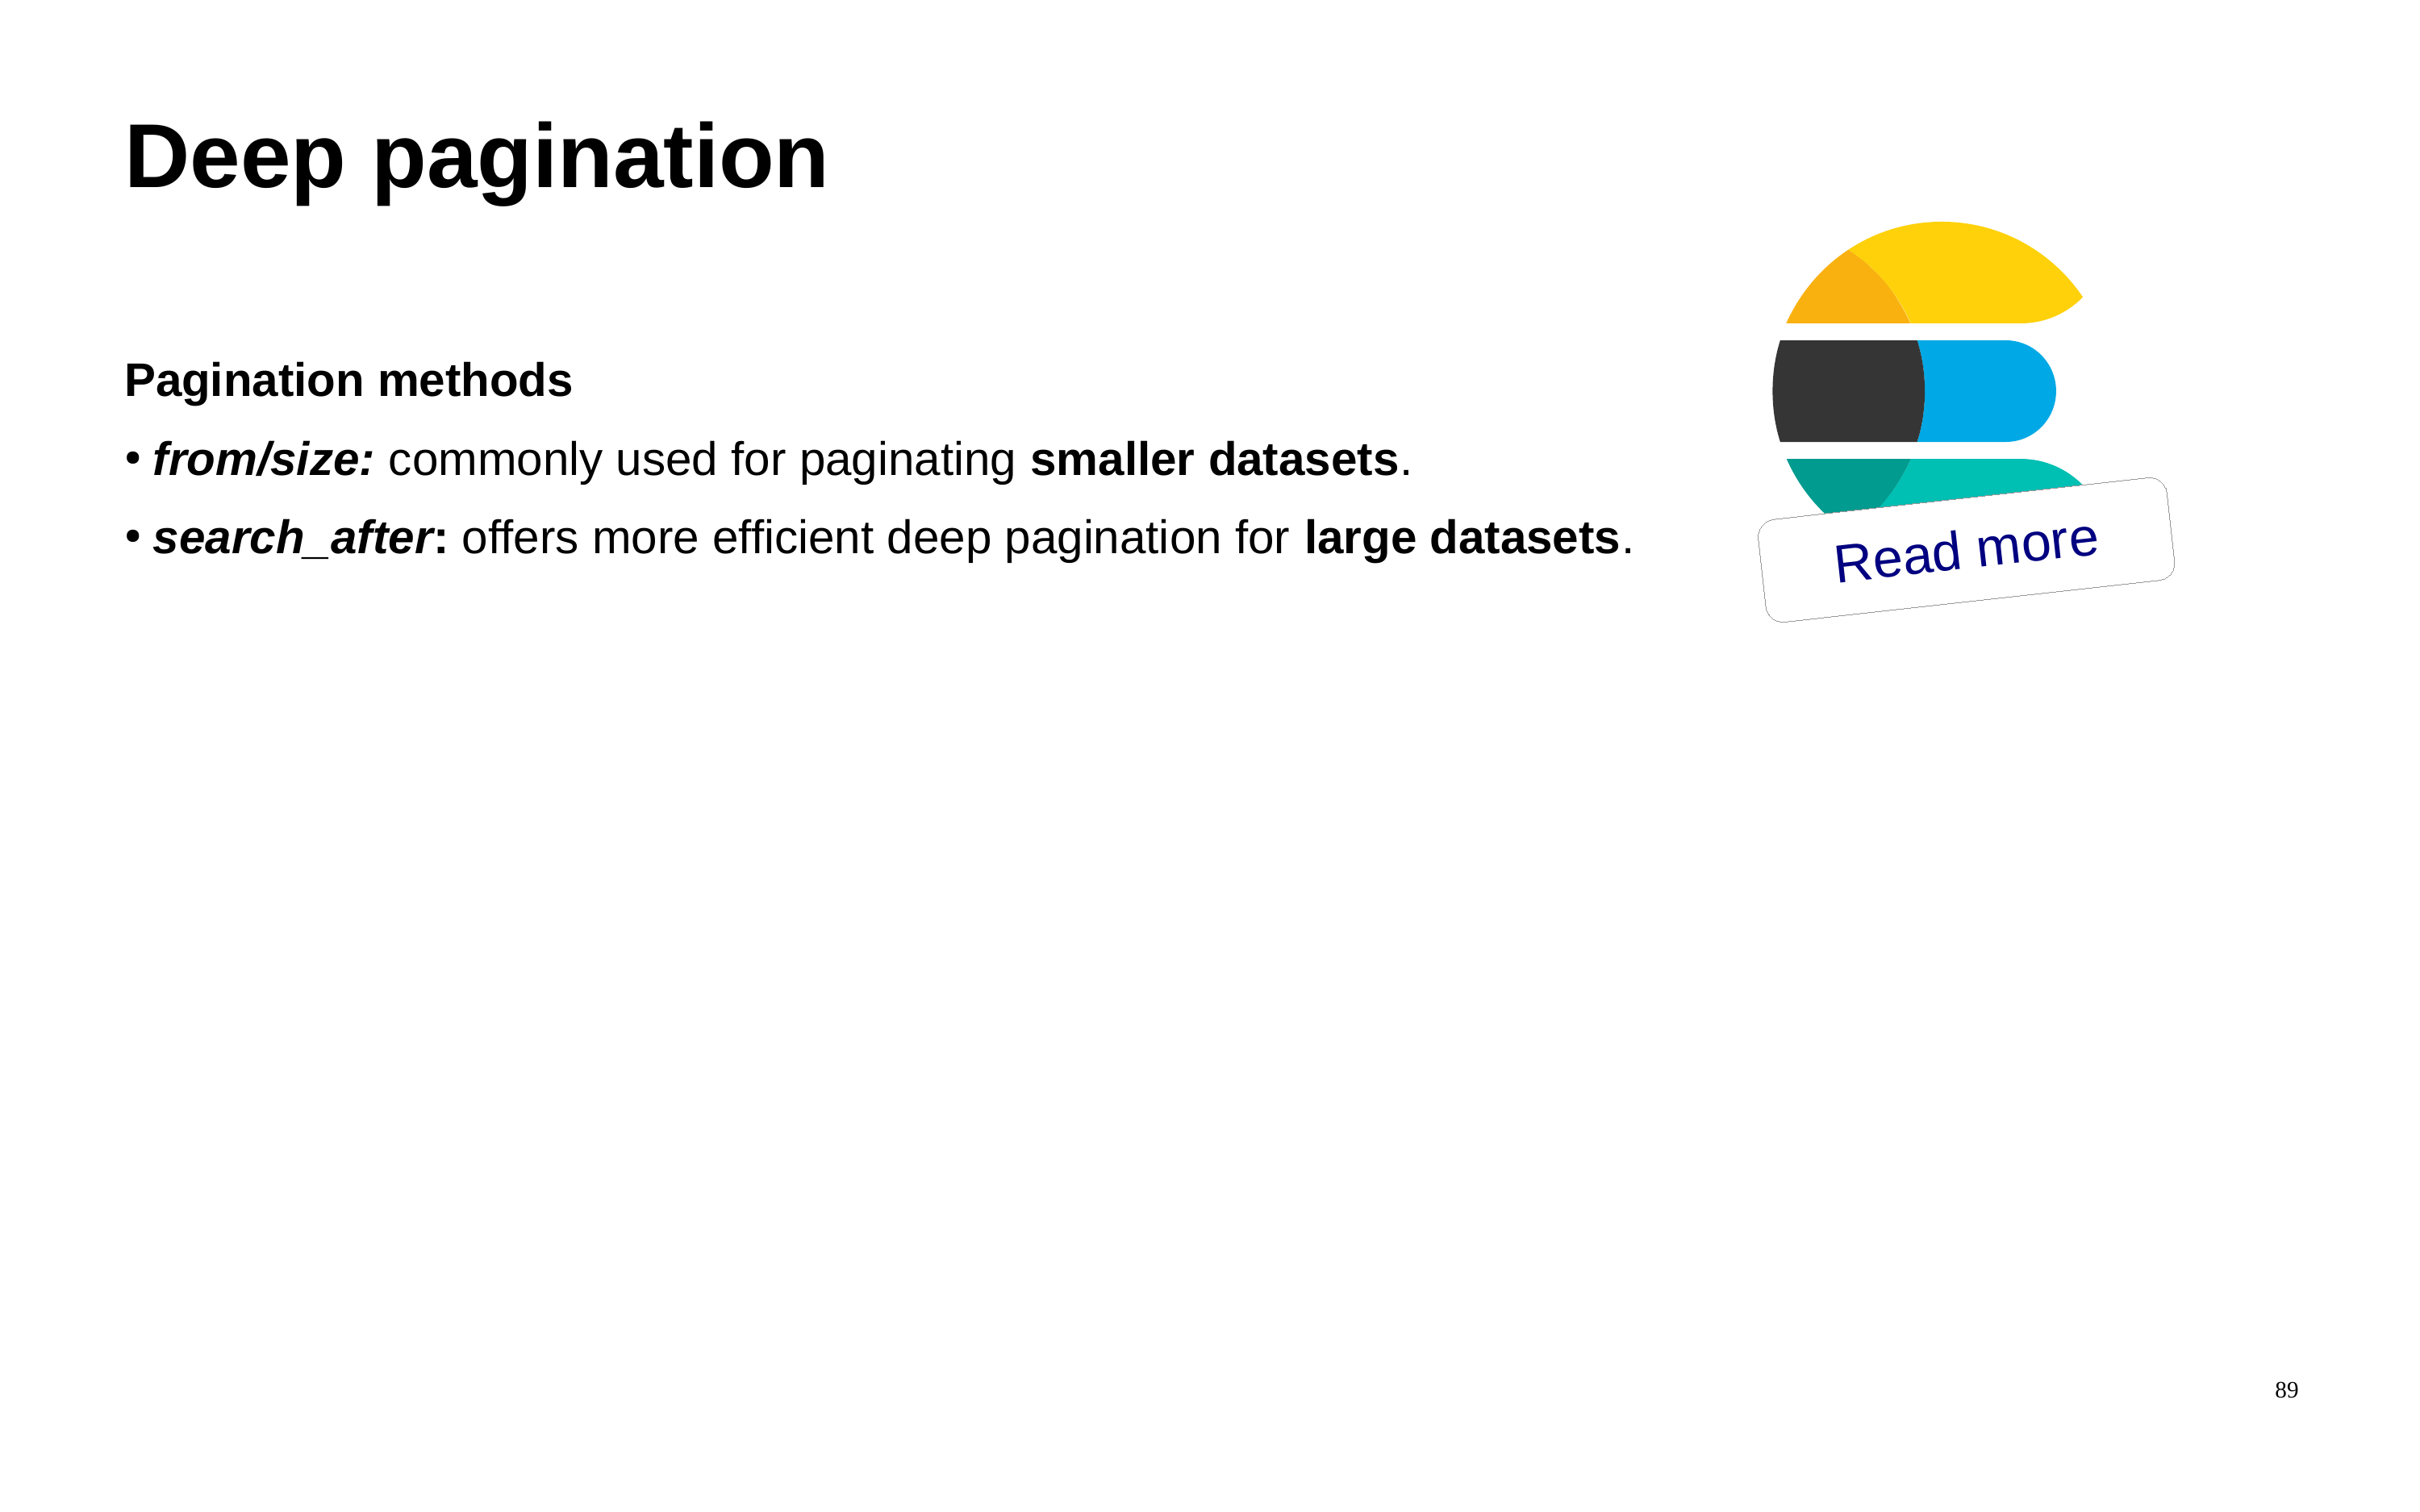

Deep pagination
Pagination methods
from/size: commonly used for paginating smaller datasets.
search_after: offers more efficient deep pagination for large datasets.
Read more
89